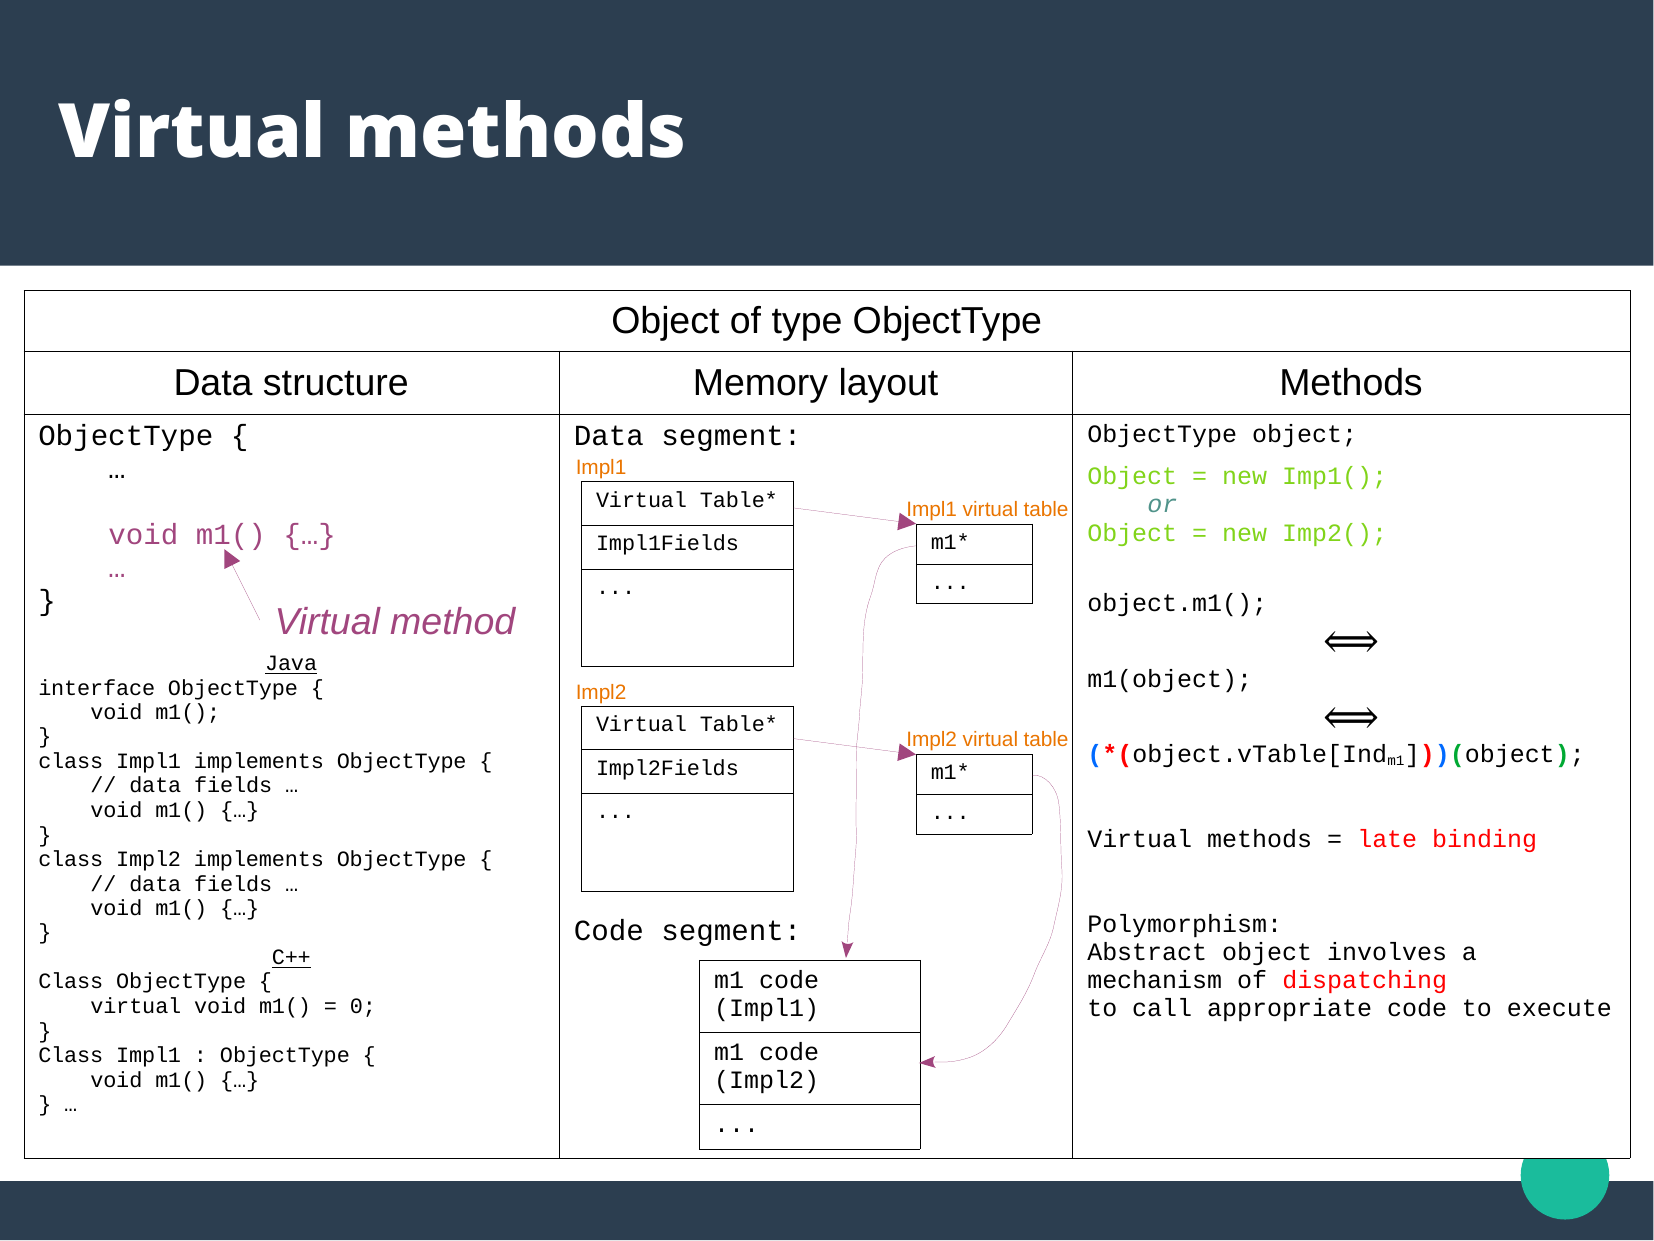

# Virtual methods
| Object of type ObjectType | | |
| --- | --- | --- |
| Data structure | Memory layout | Methods |
| ObjectType { … void m1() {…} … } Java interface ObjectType { void m1(); } class Impl1 implements ObjectType { // data fields … void m1() {…} } class Impl2 implements ObjectType { // data fields … void m1() {…} } C++ Class ObjectType { virtual void m1() = 0; } Class Impl1 : ObjectType { void m1() {…} } … | Data segment: Code segment: | ObjectType object; Object = new Imp1(); or Object = new Imp2(); object.m1(); ⟺ m1(object); ⟺ (\*(object.vTable[Indm1]))(object); Virtual methods = late binding Polymorphism: Abstract object involves a mechanism of dispatching to call appropriate code to execute |
Impl1
| Virtual Table\* |
| --- |
| Impl1Fields |
| ... |
Impl1 virtual table
| m1\* |
| --- |
| ... |
Virtual method
Impl2
| Virtual Table\* |
| --- |
| Impl2Fields |
| ... |
Impl2 virtual table
| m1\* |
| --- |
| ... |
| m1 code (Impl1) |
| --- |
| m1 code (Impl2) |
| ... |